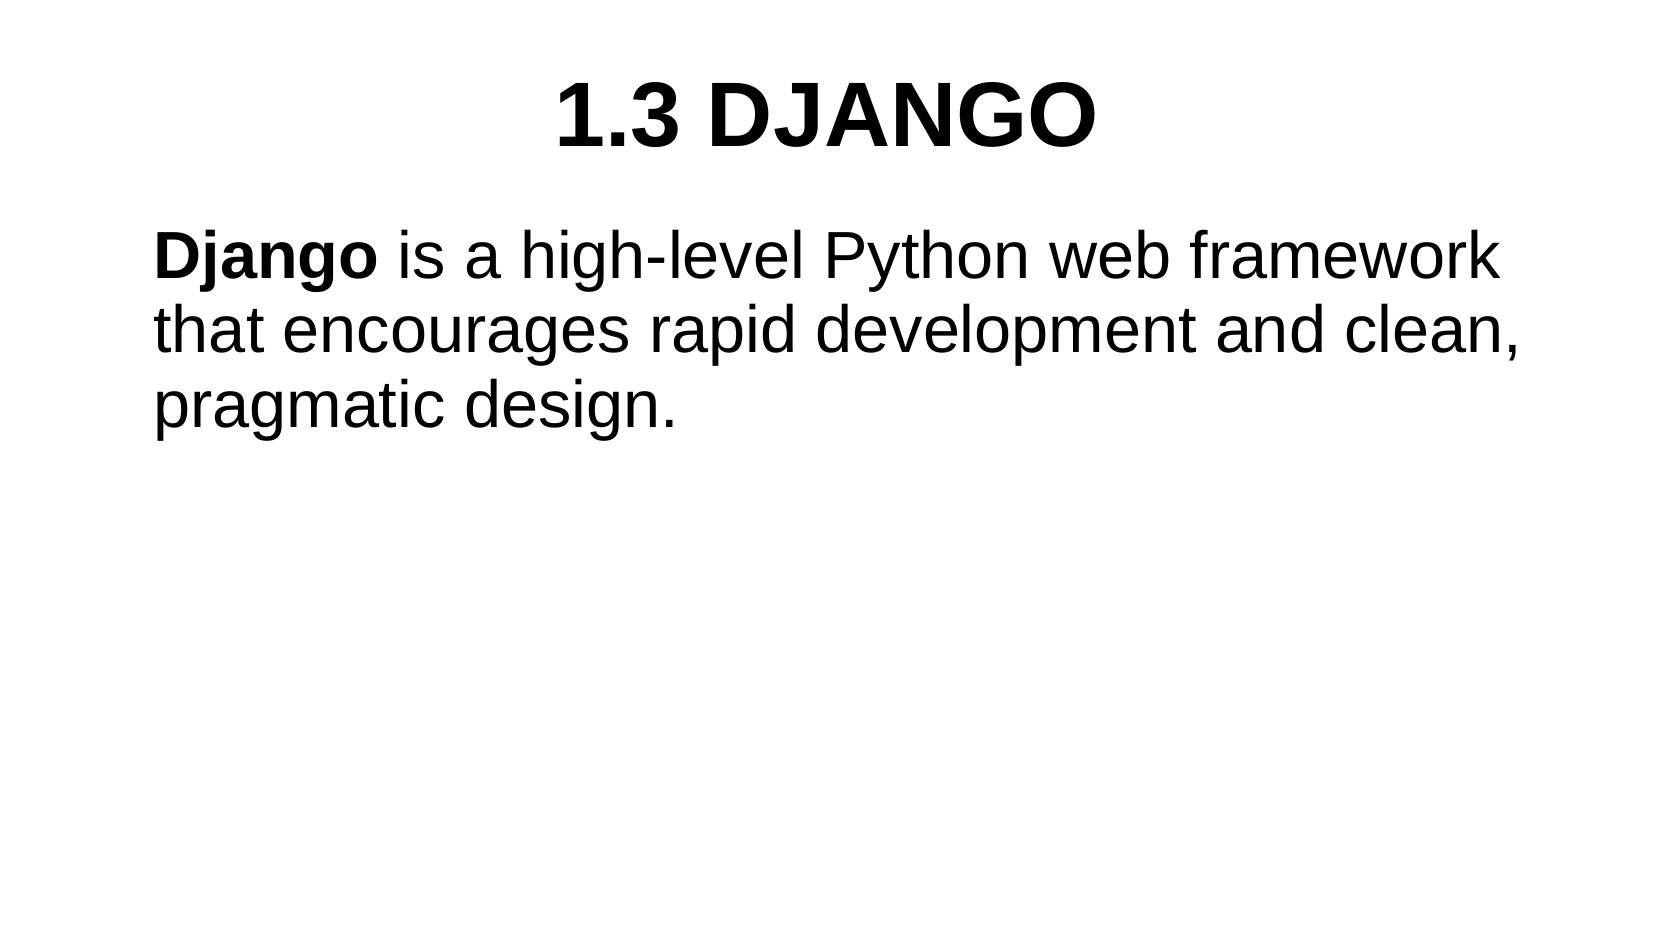

# 1.3 DJANGO
Django is a high-level Python web framework that encourages rapid development and clean, pragmatic design.